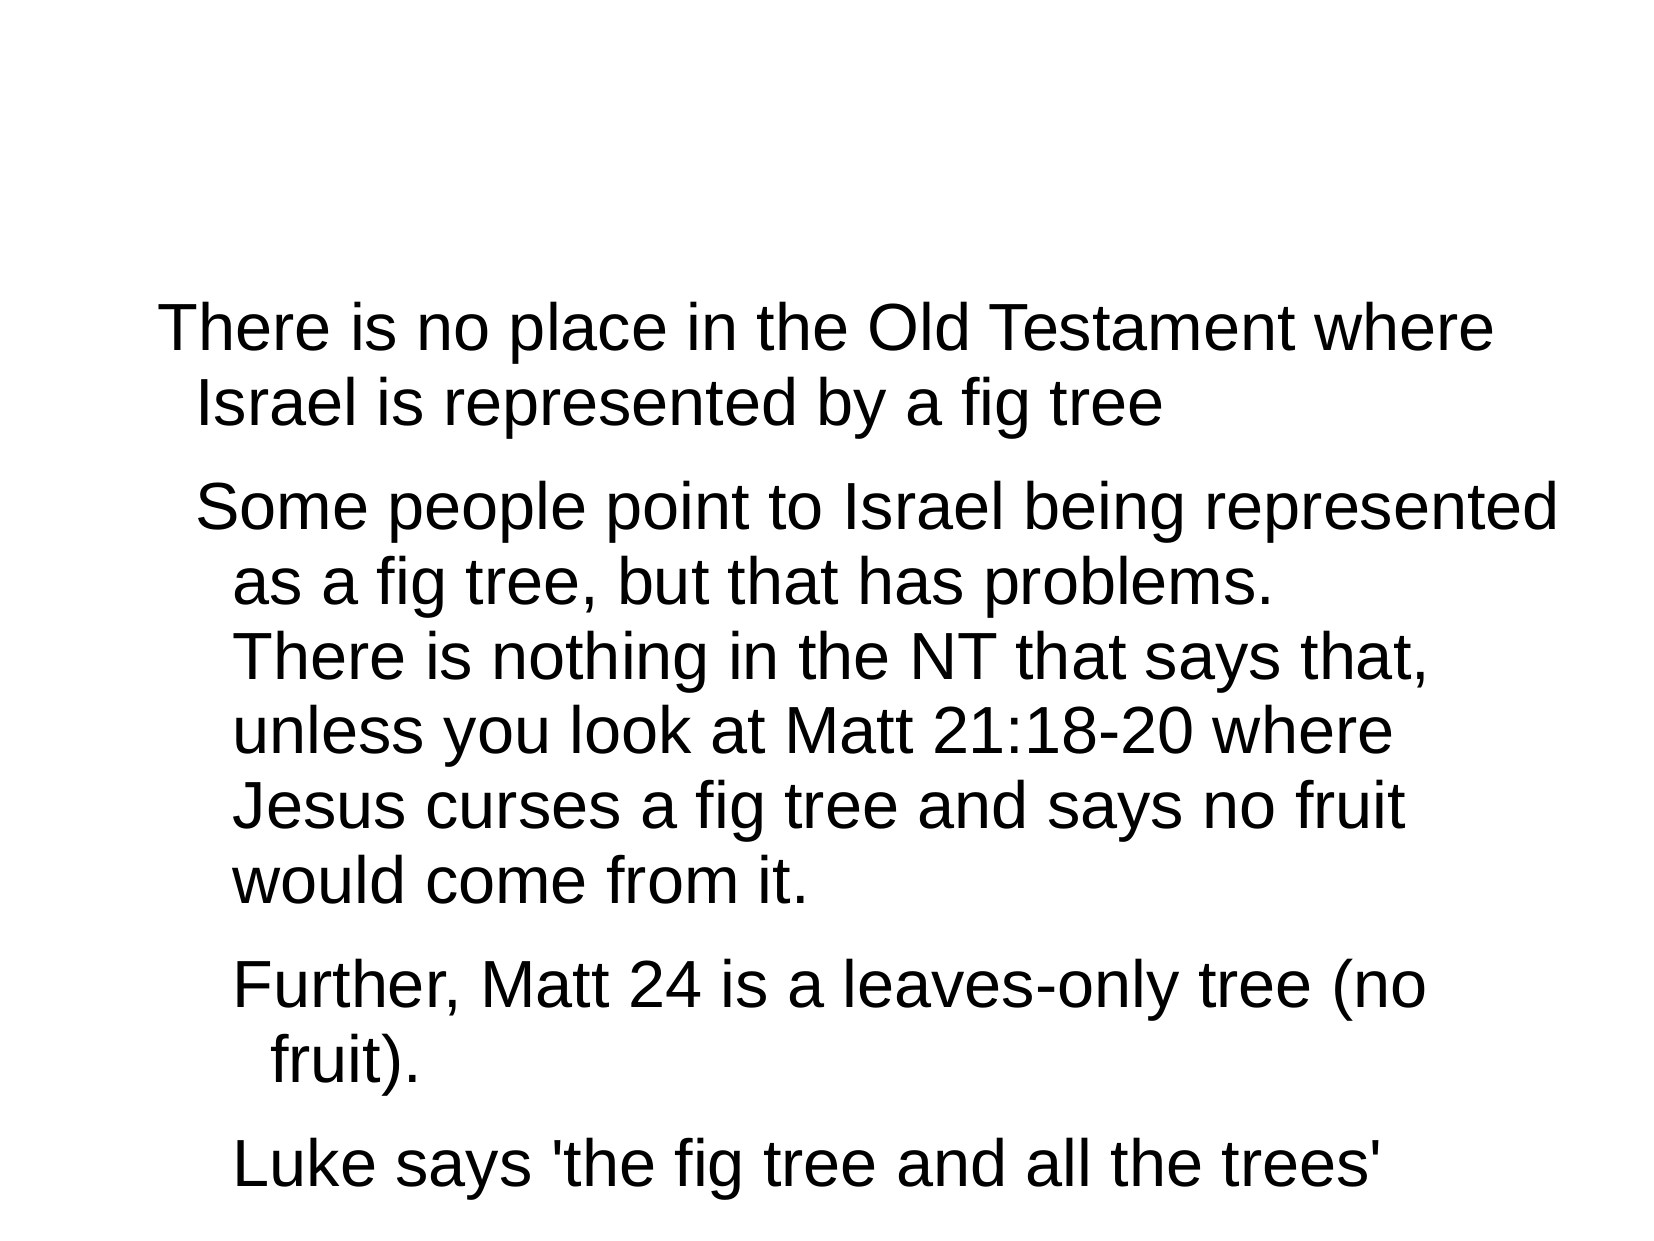

#
There is no place in the Old Testament where Israel is represented by a fig tree
Some people point to Israel being represented as a fig tree, but that has problems.
There is nothing in the NT that says that, unless you look at Matt 21:18-20 where Jesus curses a fig tree and says no fruit would come from it.
Further, Matt 24 is a leaves-only tree (no fruit).
Luke says 'the fig tree and all the trees'
Judges 9:10-11 has a reference to a fig tree that is obviously not Israel
Mark 11:12-14
The Luke 21 parallel has Jesus saying to look at the fig trees and other trees, so Jesus was not picking out a certain kind of tree.